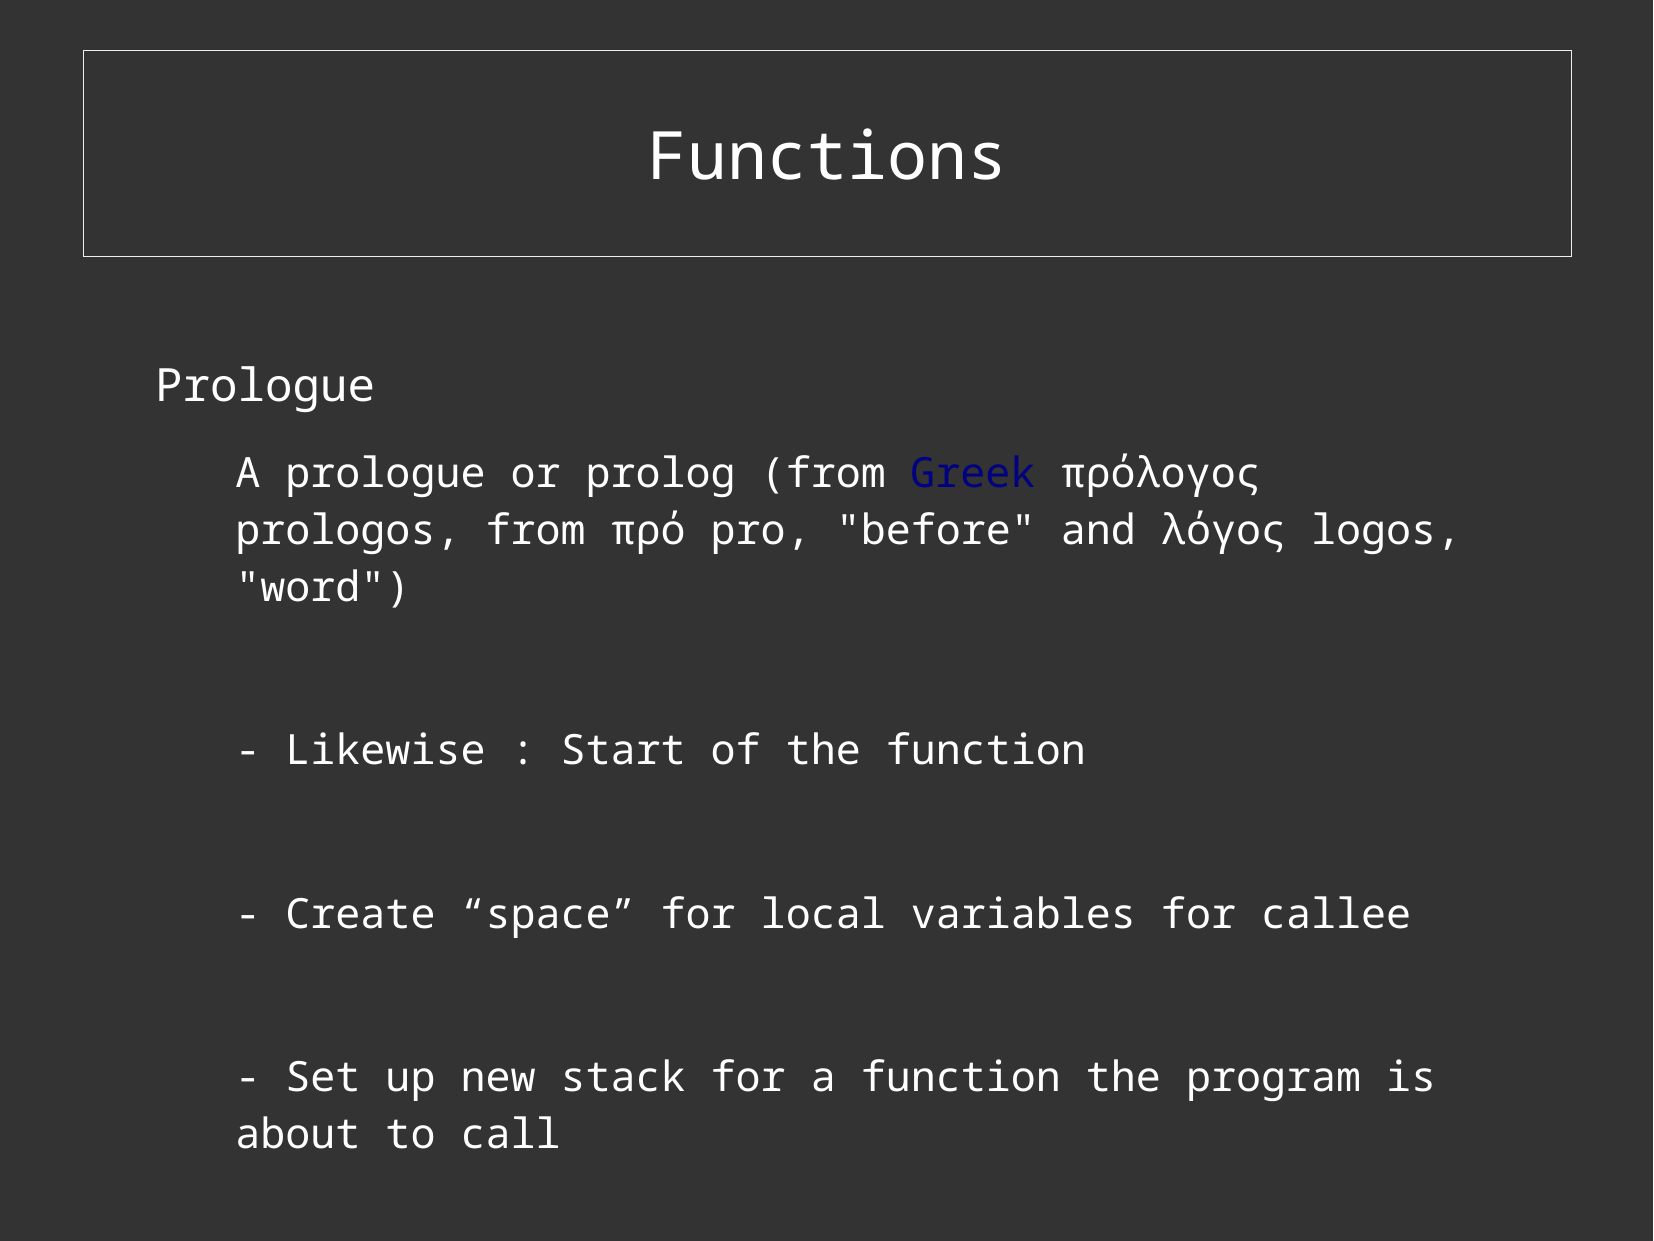

Functions
Prologue
A prologue or prolog (from Greek πρόλογος prologos, from πρό pro, "before" and λόγος logos, "word")
- Likewise : Start of the function
- Create “space” for local variables for callee
- Set up new stack for a function the program is about to call
- Also need to help program remember where it left off when function returns